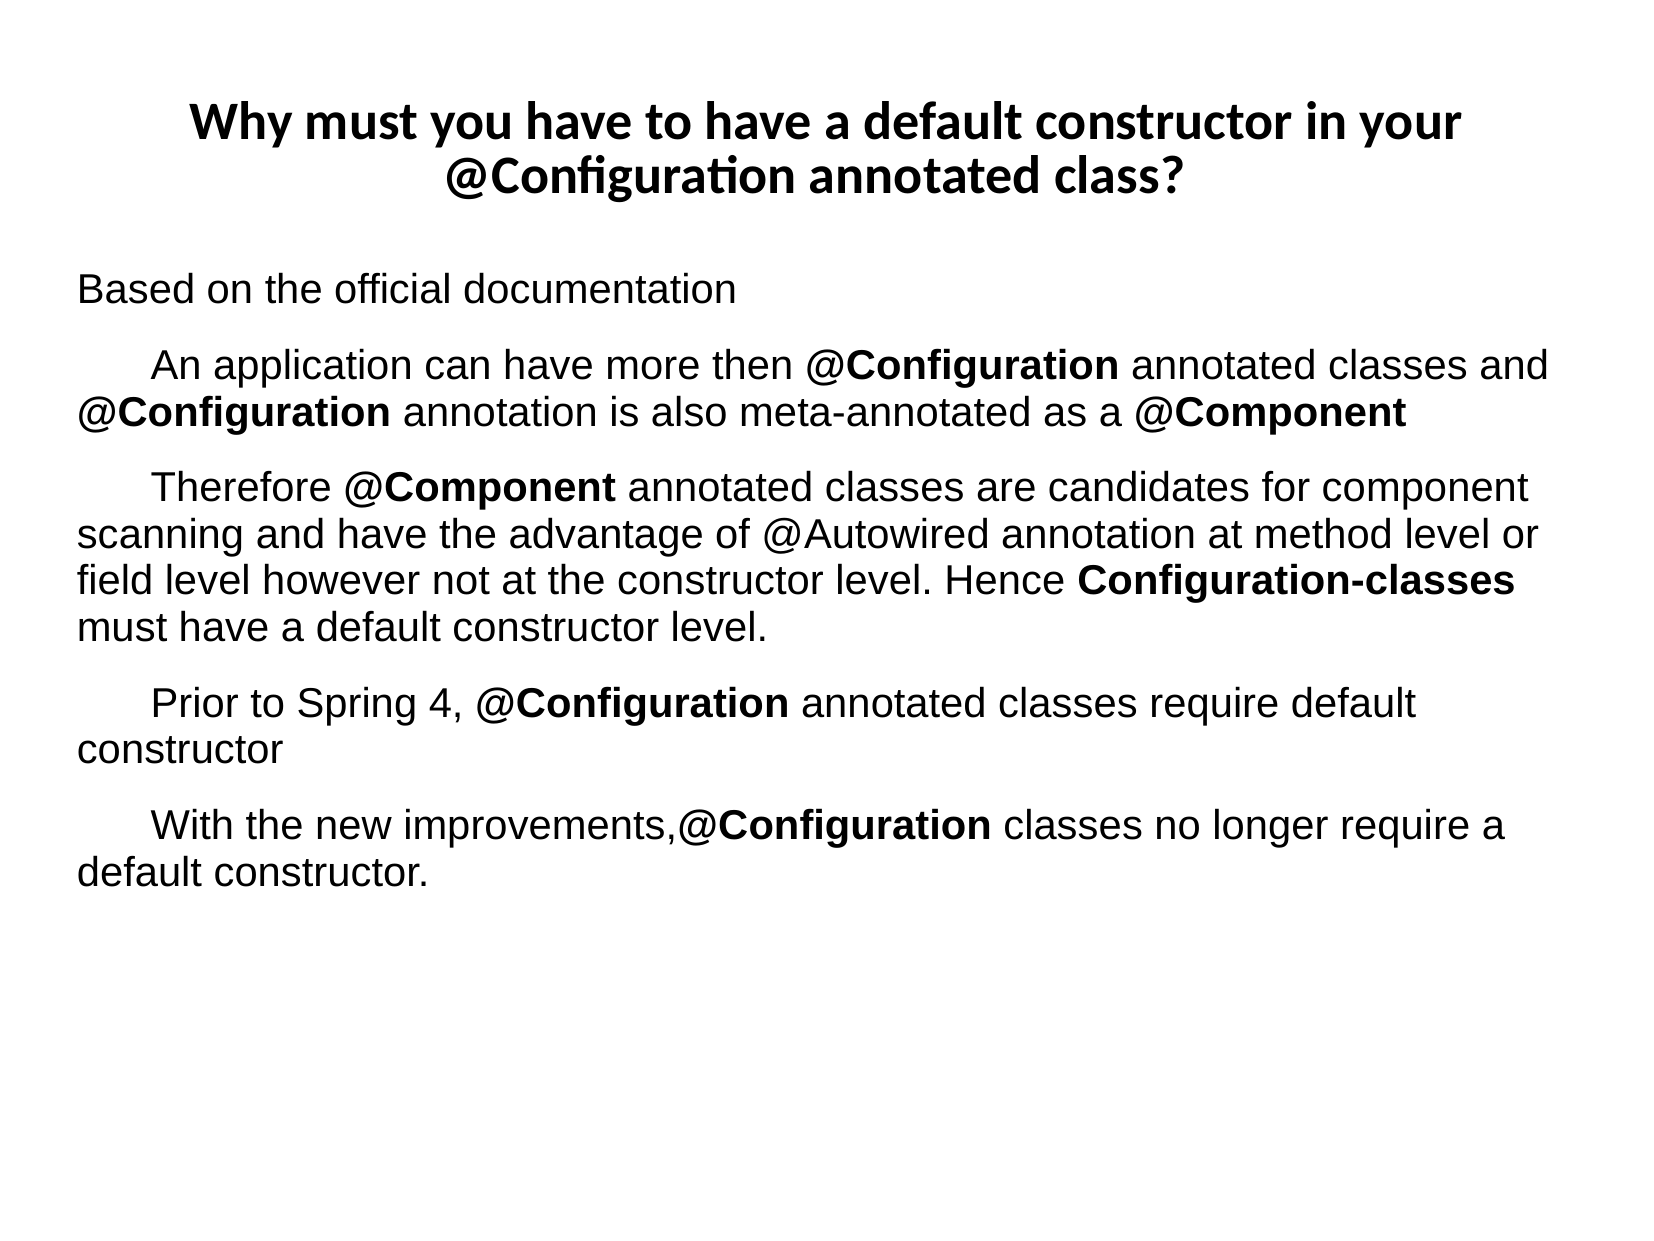

# Why must you have to have a default constructor in your @Configuration annotated class?
Based on the official documentation
 	An application can have more then @Configuration annotated classes and @Configuration annotation is also meta-annotated as a @Component
 	Therefore @Component annotated classes are candidates for component scanning and have the advantage of @Autowired annotation at method level or field level however not at the constructor level. Hence Configuration-classes must have a default constructor level.
 	Prior to Spring 4, @Configuration annotated classes require default constructor
 	With the new improvements,@Configuration classes no longer require a default constructor.